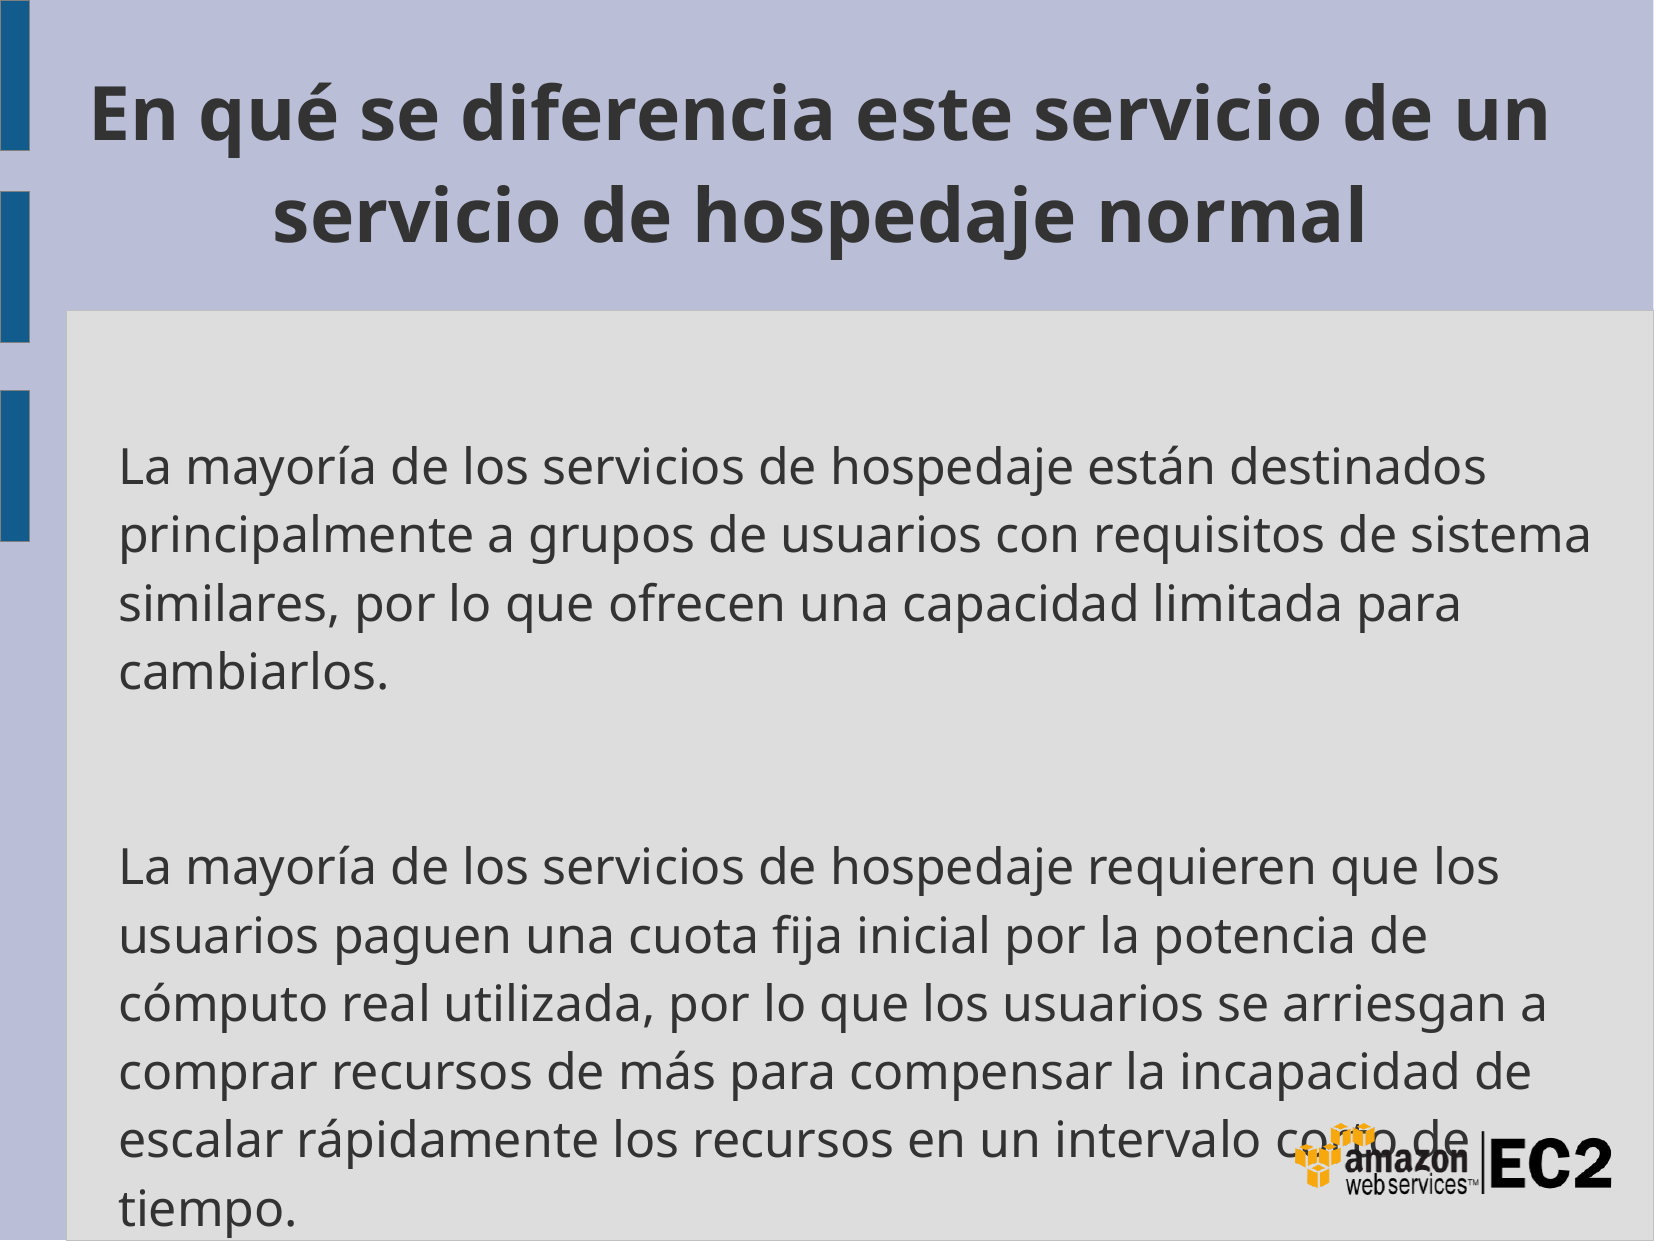

# En qué se diferencia este servicio de un servicio de hospedaje normal
La mayoría de los servicios de hospedaje están destinados principalmente a grupos de usuarios con requisitos de sistema similares, por lo que ofrecen una capacidad limitada para cambiarlos.
La mayoría de los servicios de hospedaje requieren que los usuarios paguen una cuota fija inicial por la potencia de cómputo real utilizada, por lo que los usuarios se arriesgan a comprar recursos de más para compensar la incapacidad de escalar rápidamente los recursos en un intervalo corto de tiempo.